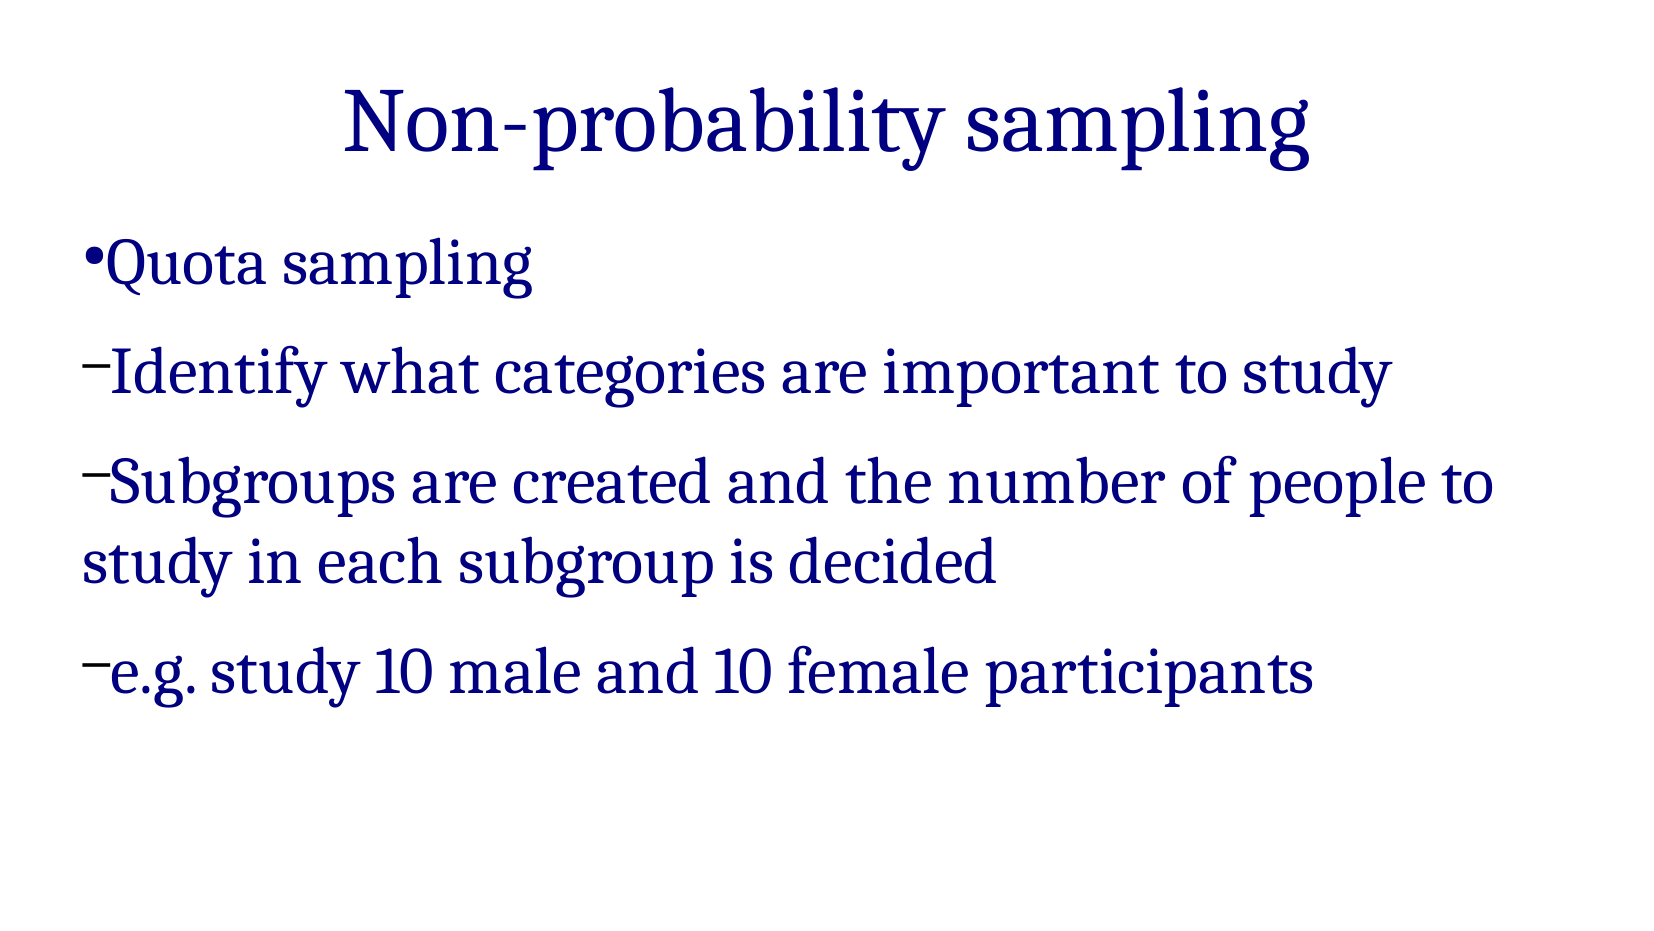

# Non-probability sampling
Quota sampling
Identify what categories are important to study
Subgroups are created and the number of people to study in each subgroup is decided
e.g. study 10 male and 10 female participants